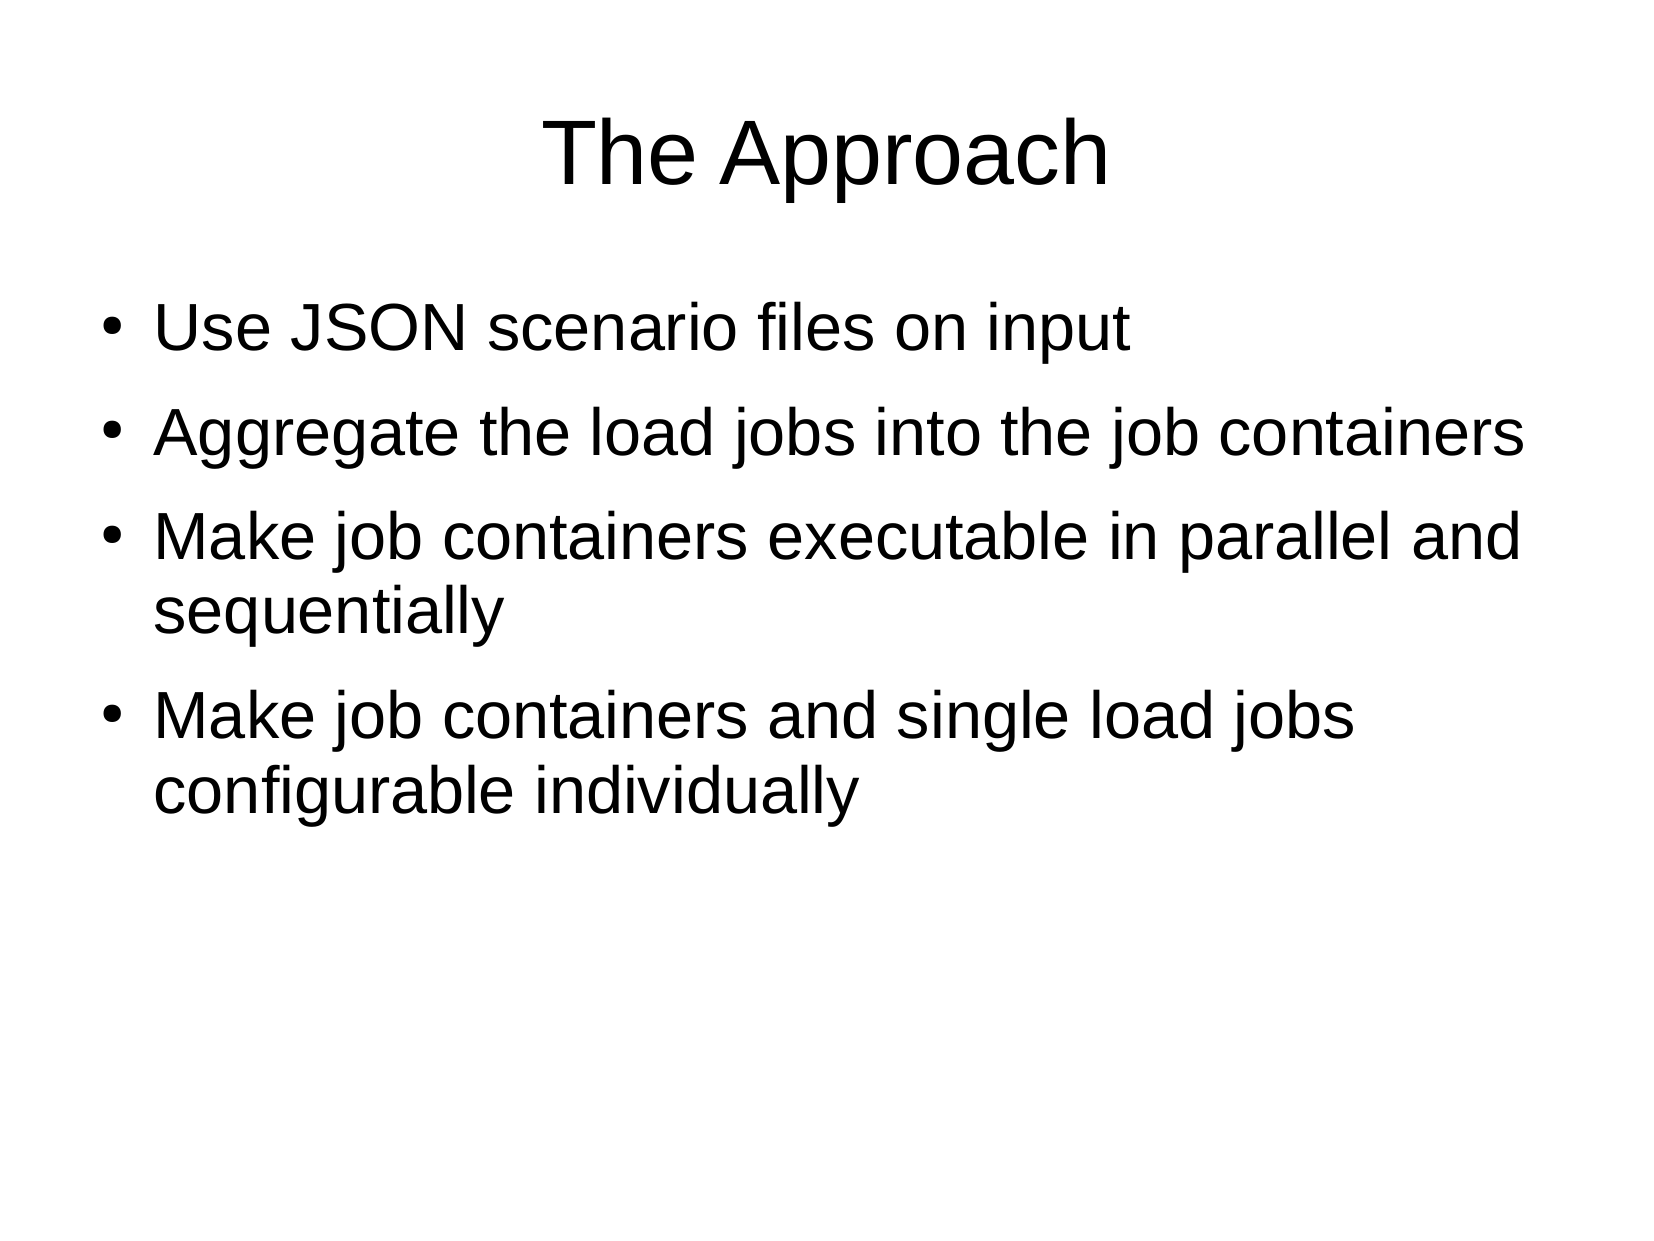

# The Approach
Use JSON scenario files on input
Aggregate the load jobs into the job containers
Make job containers executable in parallel and sequentially
Make job containers and single load jobs configurable individually